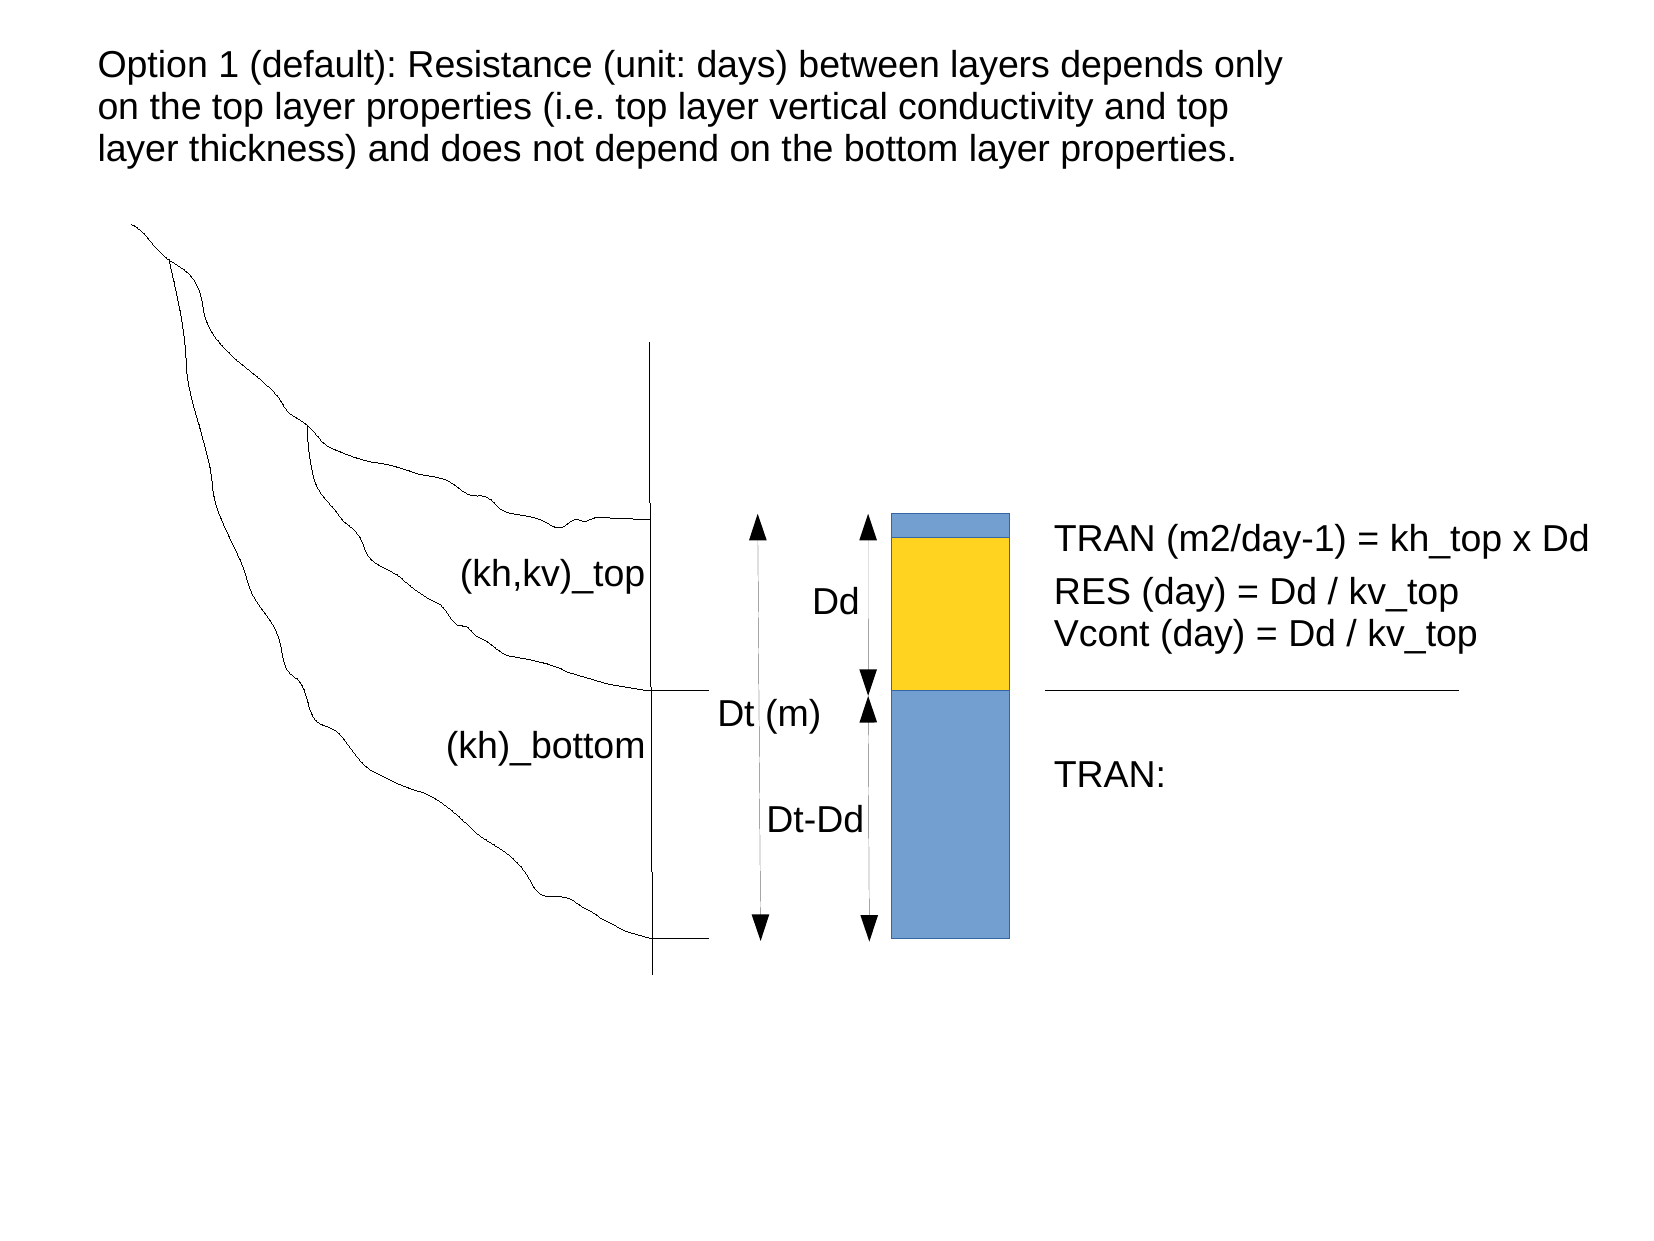

Option 1 (default): Resistance (unit: days) between layers depends only on the top layer properties (i.e. top layer vertical conductivity and top layer thickness) and does not depend on the bottom layer properties.
TRAN (m2/day-1) = kh_top x Dd
(kh,kv)_top
RES (day) = Dd / kv_top
Dd
Vcont (day) = Dd / kv_top
Dt (m)
(kh)_bottom
TRAN:
Dt-Dd